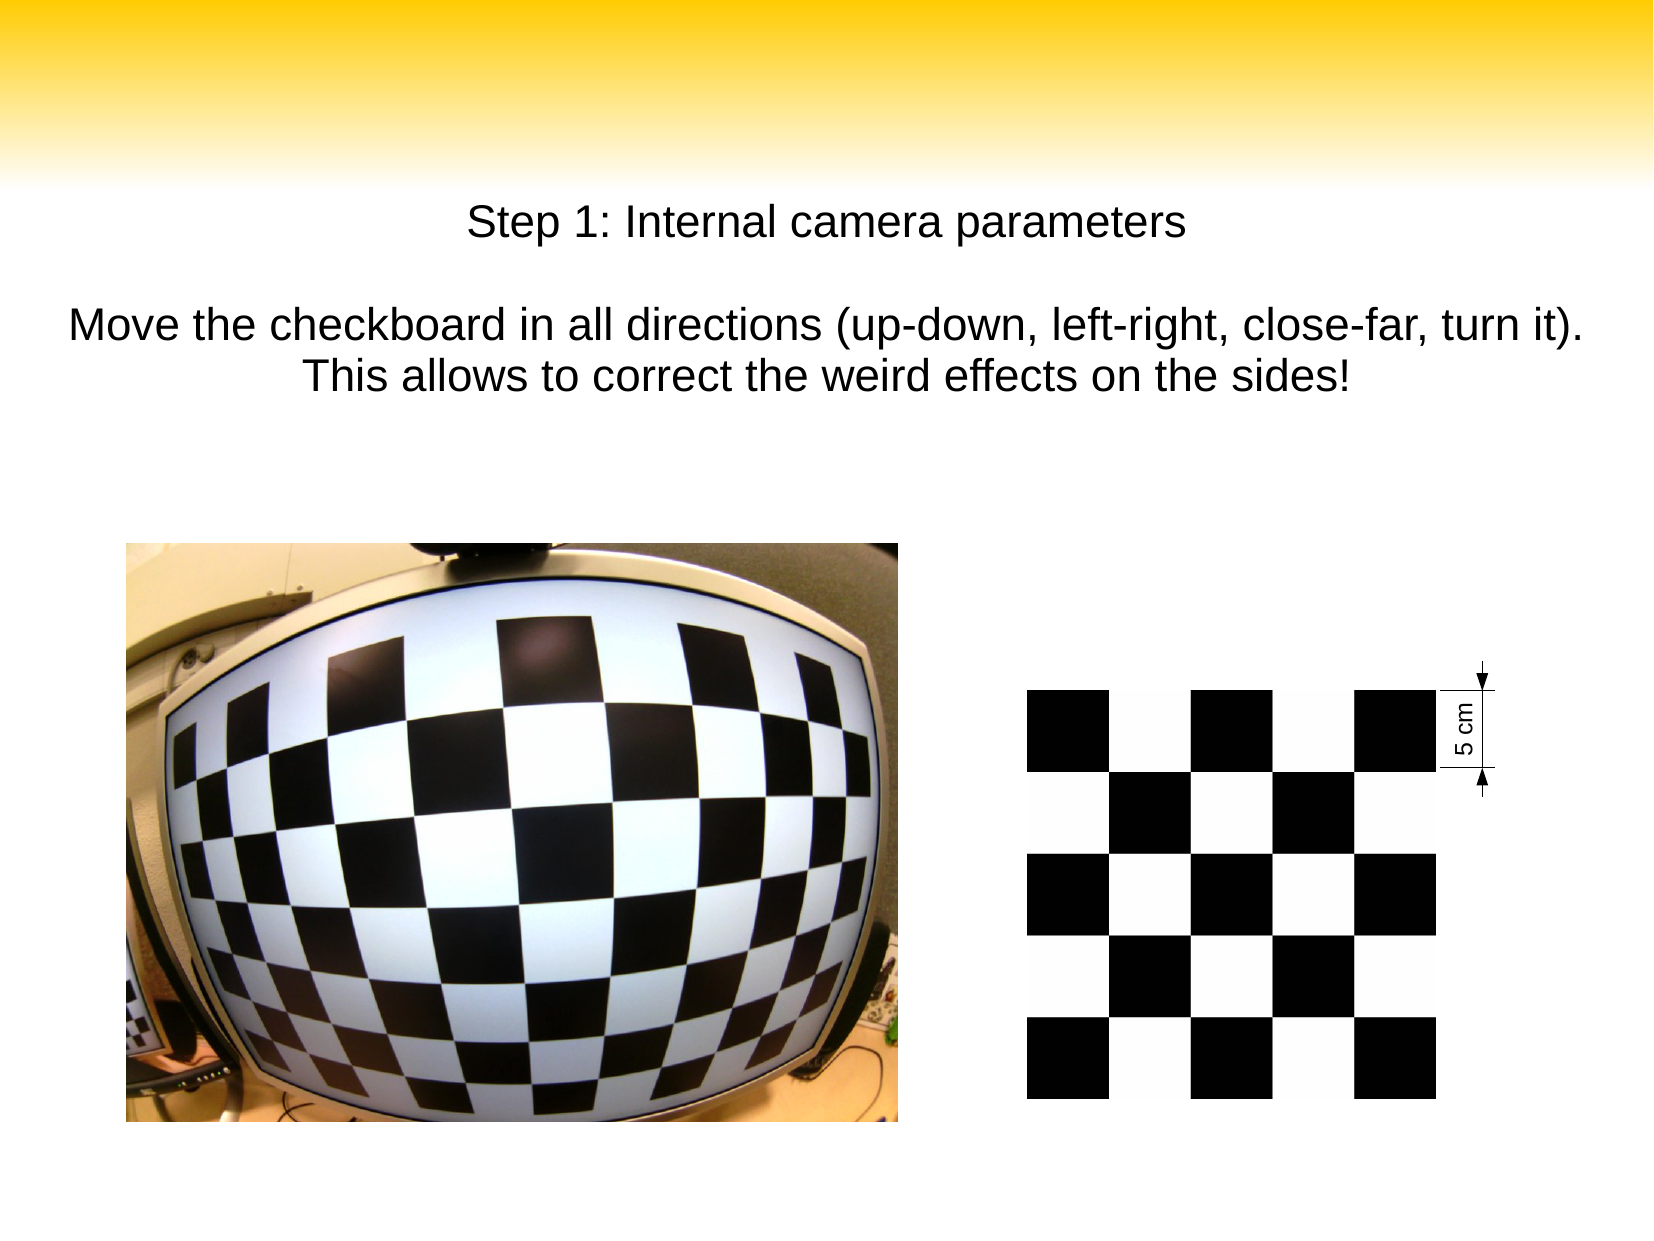

Step 1: Internal camera parameters
Move the checkboard in all directions (up-down, left-right, close-far, turn it).
This allows to correct the weird effects on the sides!